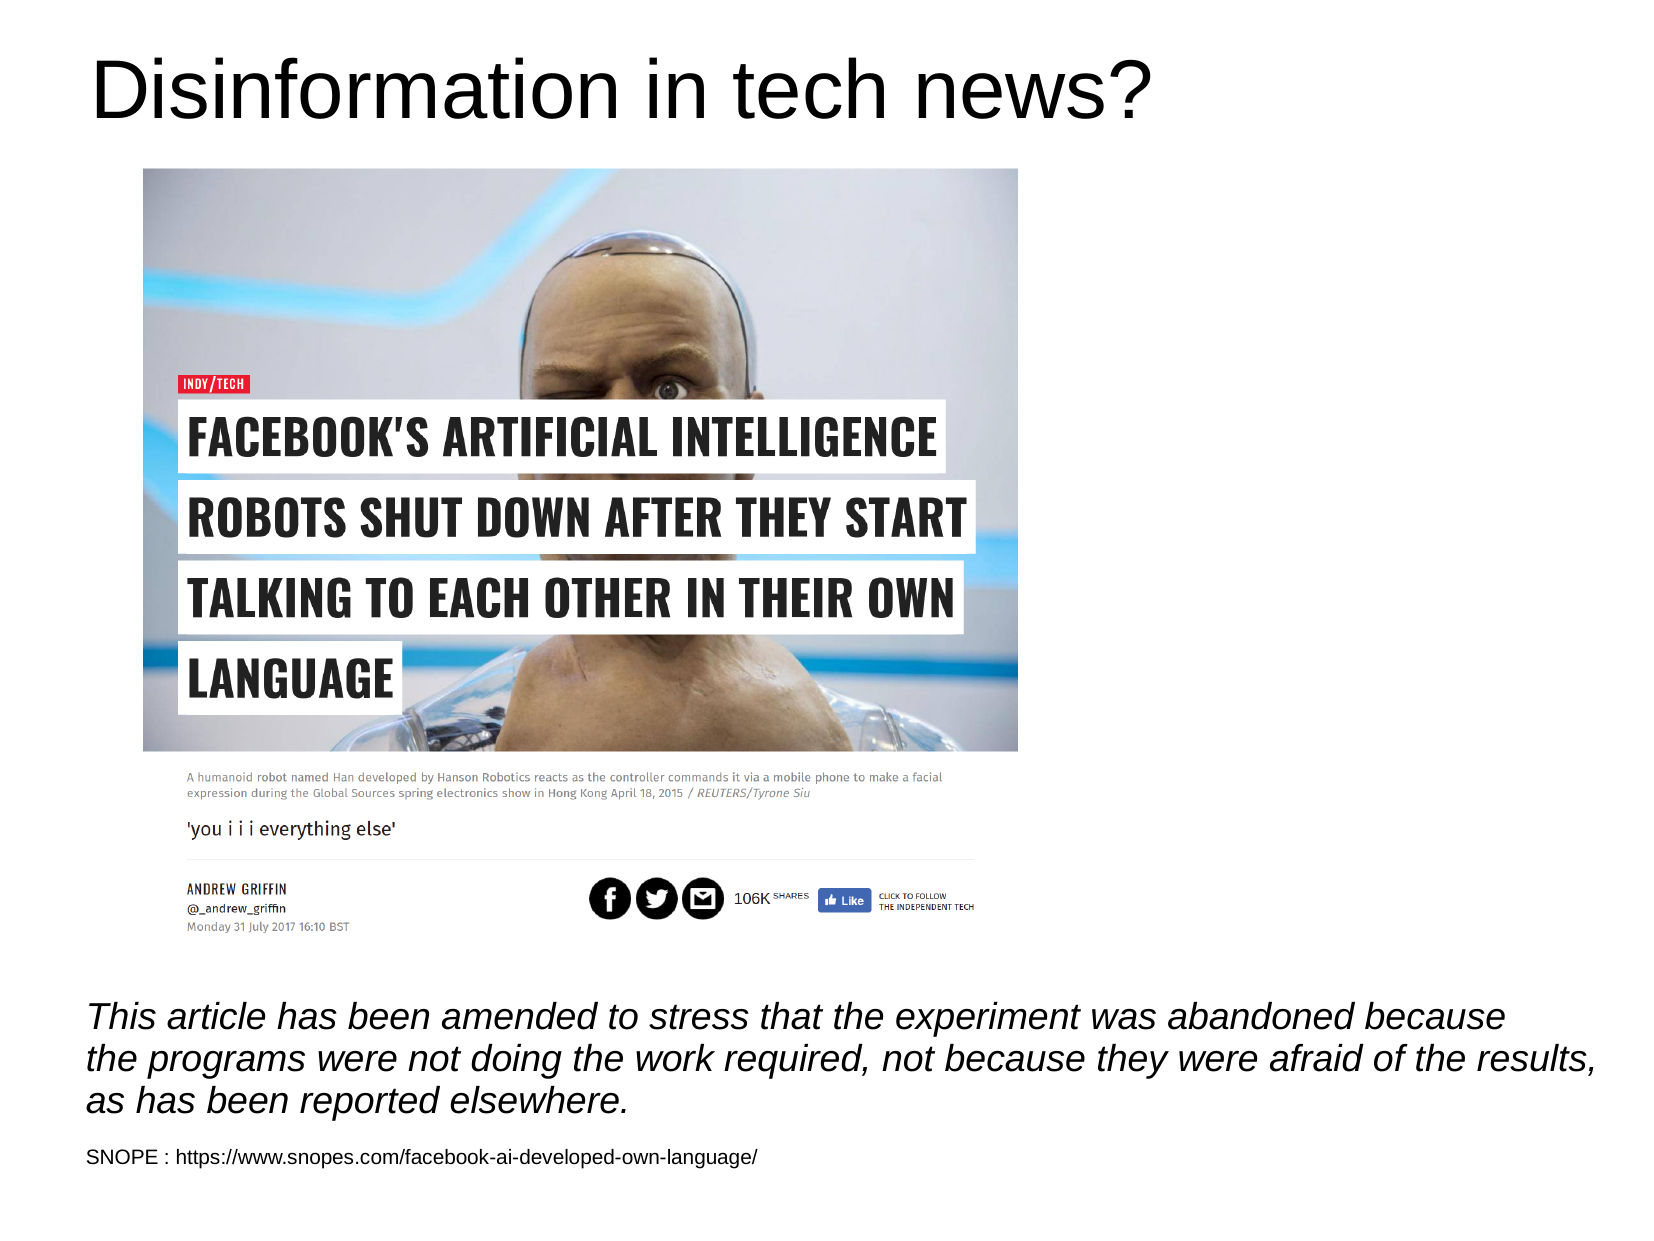

Disinformation in tech news?
This article has been amended to stress that the experiment was abandoned because
the programs were not doing the work required, not because they were afraid of the results,
as has been reported elsewhere.
SNOPE : https://www.snopes.com/facebook-ai-developed-own-language/